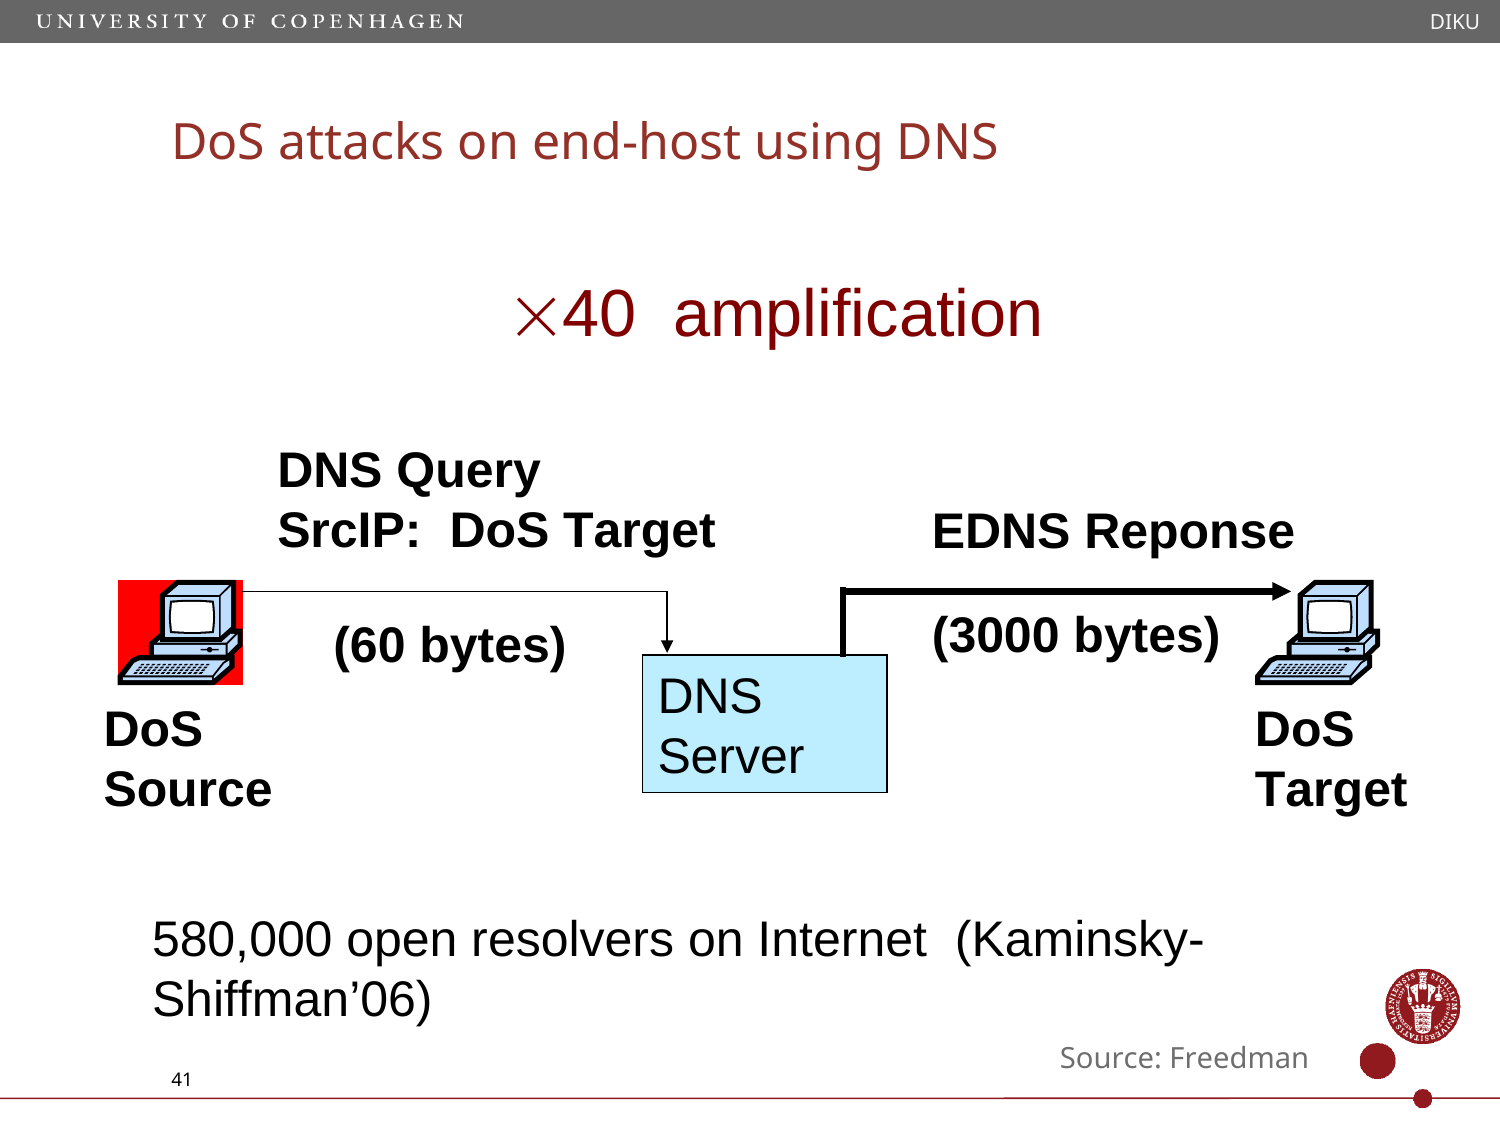

DIKU
DoS attacks on end-host using DNS
40 amplification
DNS Query
SrcIP: DoS Target
 (60 bytes)
EDNS Reponse
(3000 bytes)
DNS
Server
DoS
Source
DoS
Target
580,000 open resolvers on Internet (Kaminsky-Shiffman’06)
Source: Freedman